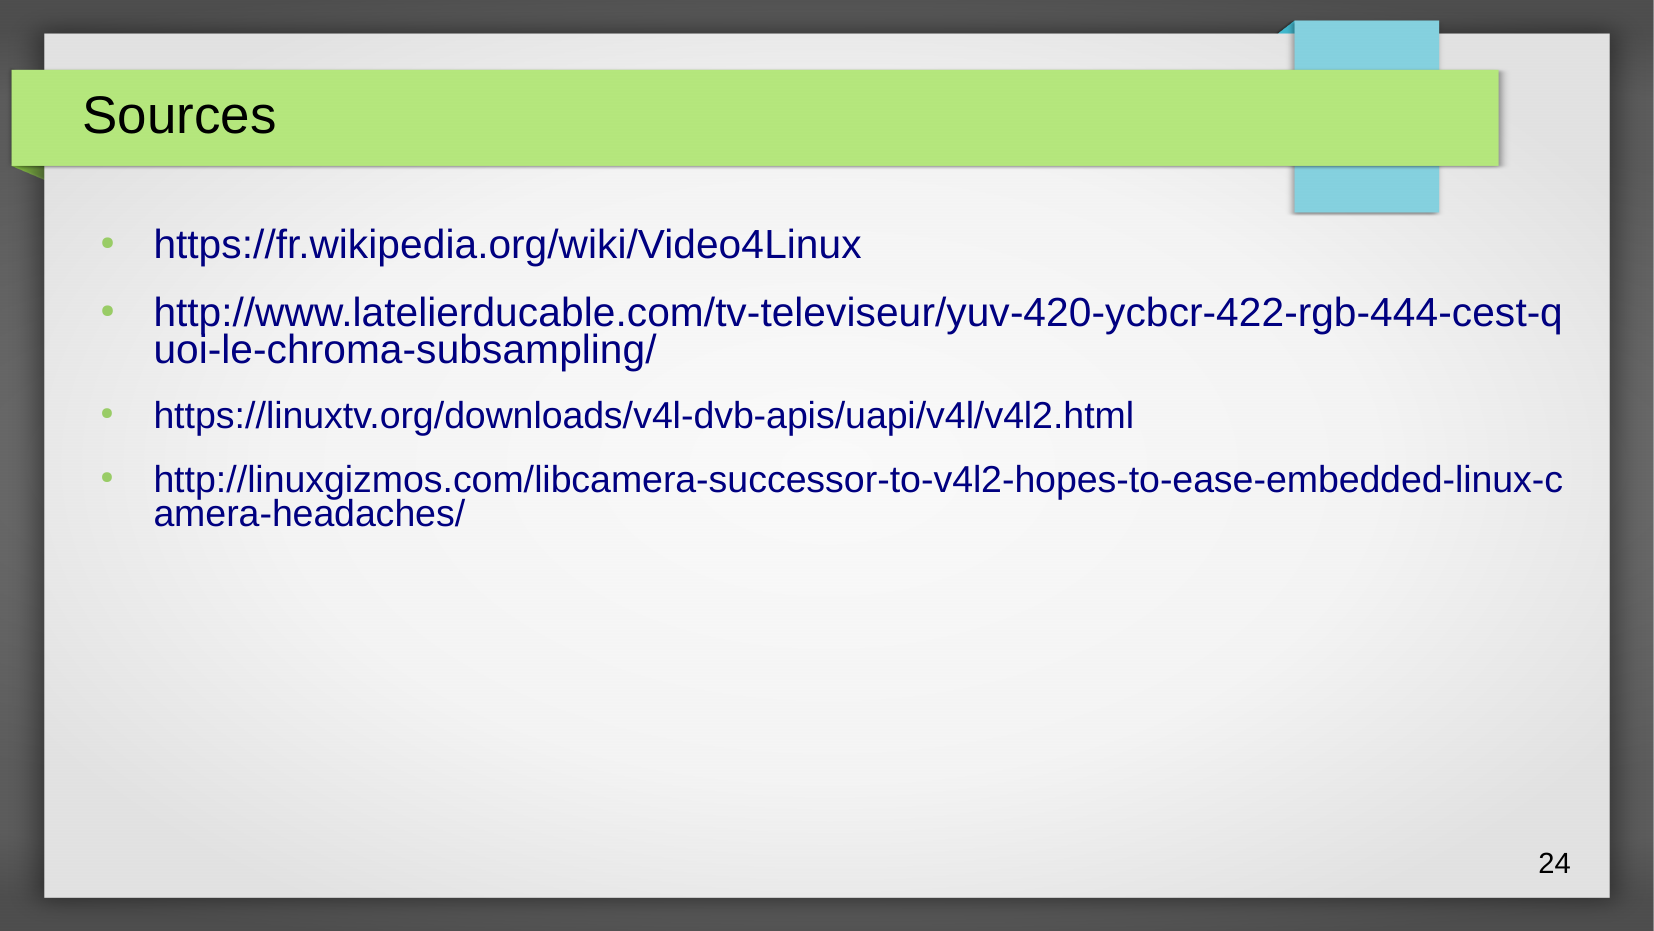

# Sources
https://fr.wikipedia.org/wiki/Video4Linux
http://www.latelierducable.com/tv-televiseur/yuv-420-ycbcr-422-rgb-444-cest-quoi-le-chroma-subsampling/
https://linuxtv.org/downloads/v4l-dvb-apis/uapi/v4l/v4l2.html
http://linuxgizmos.com/libcamera-successor-to-v4l2-hopes-to-ease-embedded-linux-camera-headaches/
24